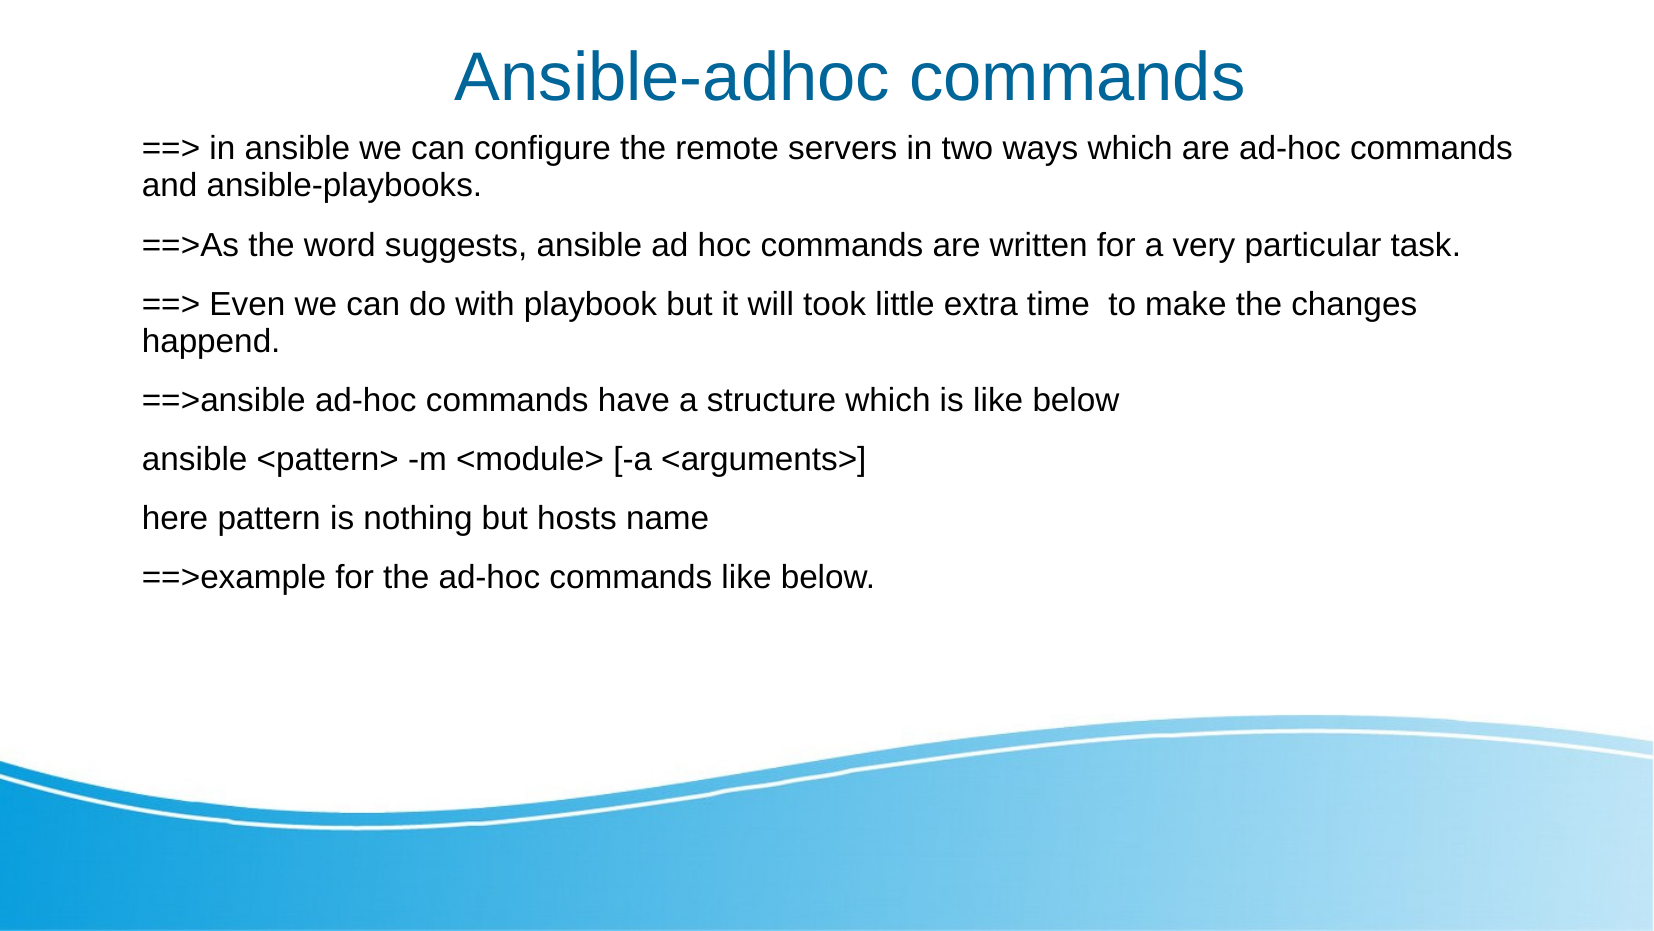

# Ansible-adhoc commands
==> in ansible we can configure the remote servers in two ways which are ad-hoc commands and ansible-playbooks.
==>As the word suggests, ansible ad hoc commands are written for a very particular task.
==> Even we can do with playbook but it will took little extra time to make the changes happend.
==>ansible ad-hoc commands have a structure which is like below
ansible <pattern> -m <module> [-a <arguments>]
here pattern is nothing but hosts name
==>example for the ad-hoc commands like below.